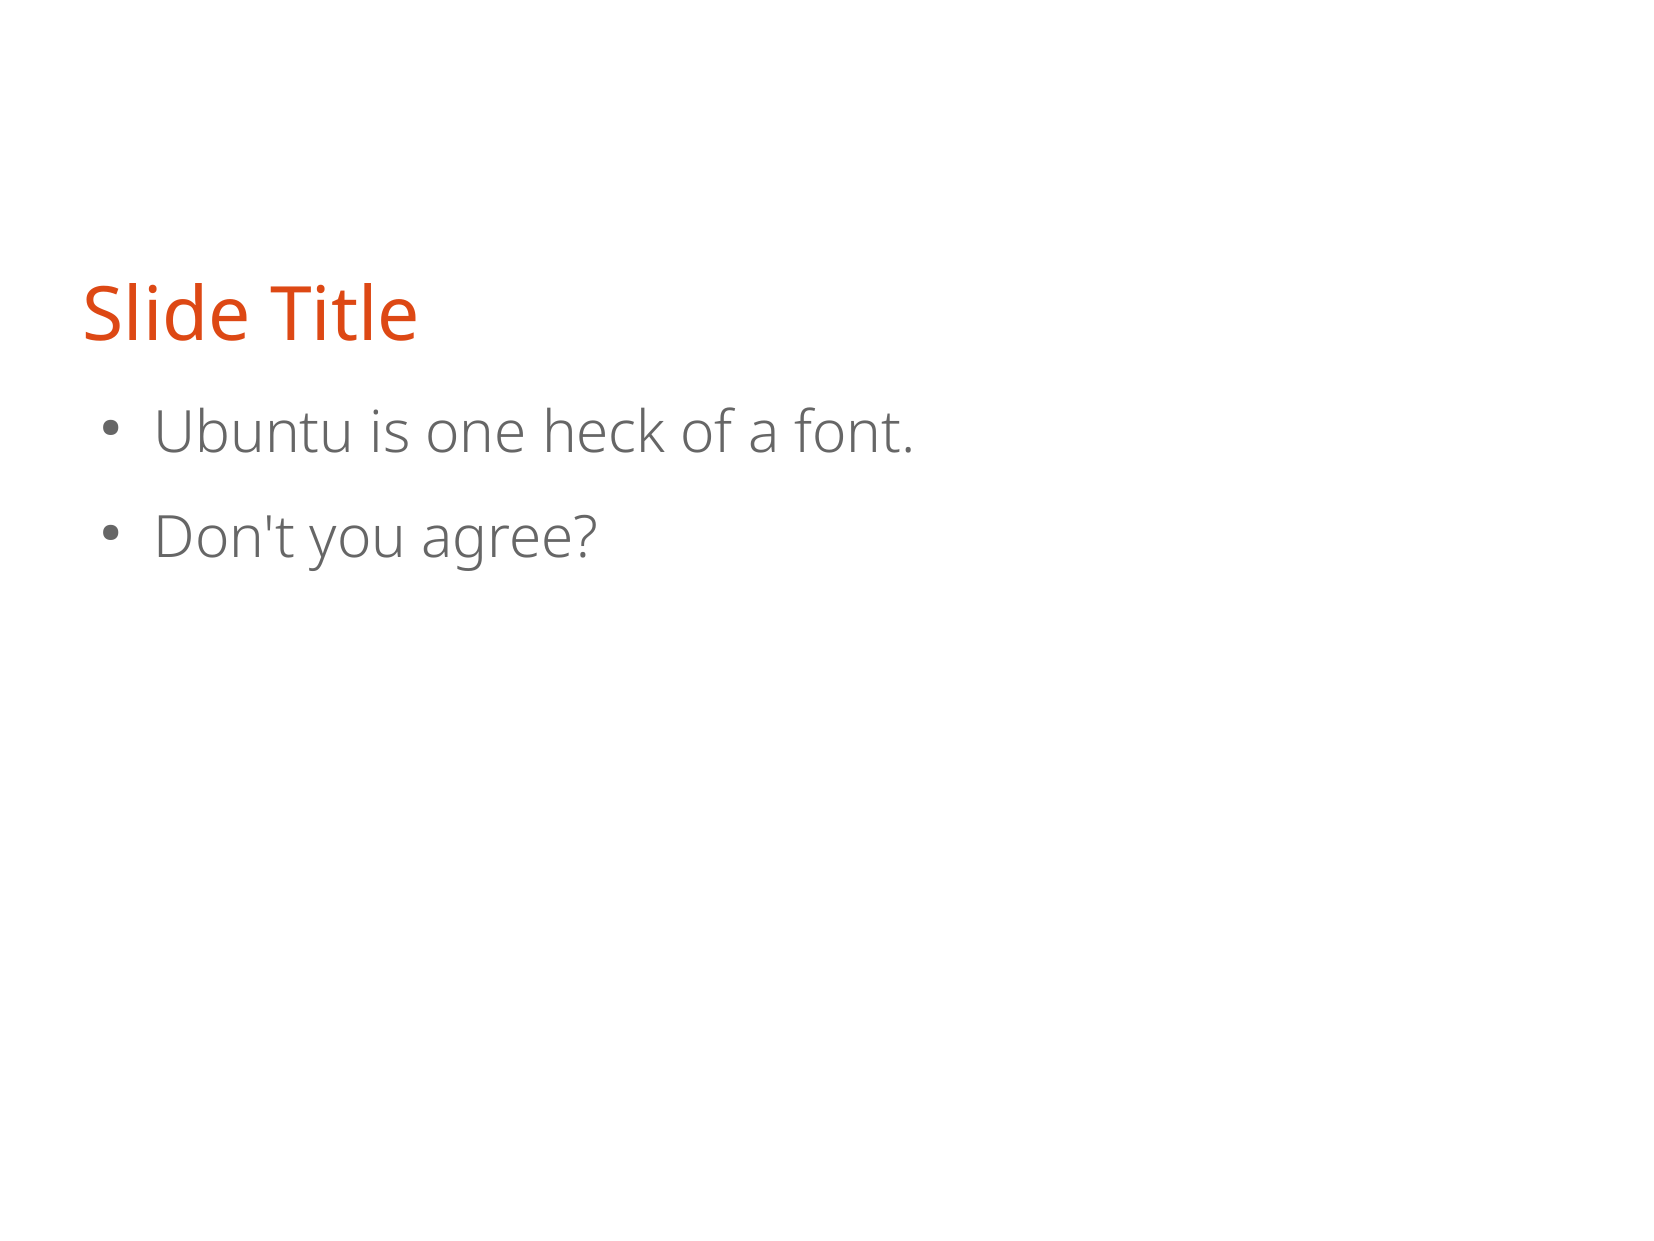

# Slide Title
Ubuntu is one heck of a font.
Don't you agree?